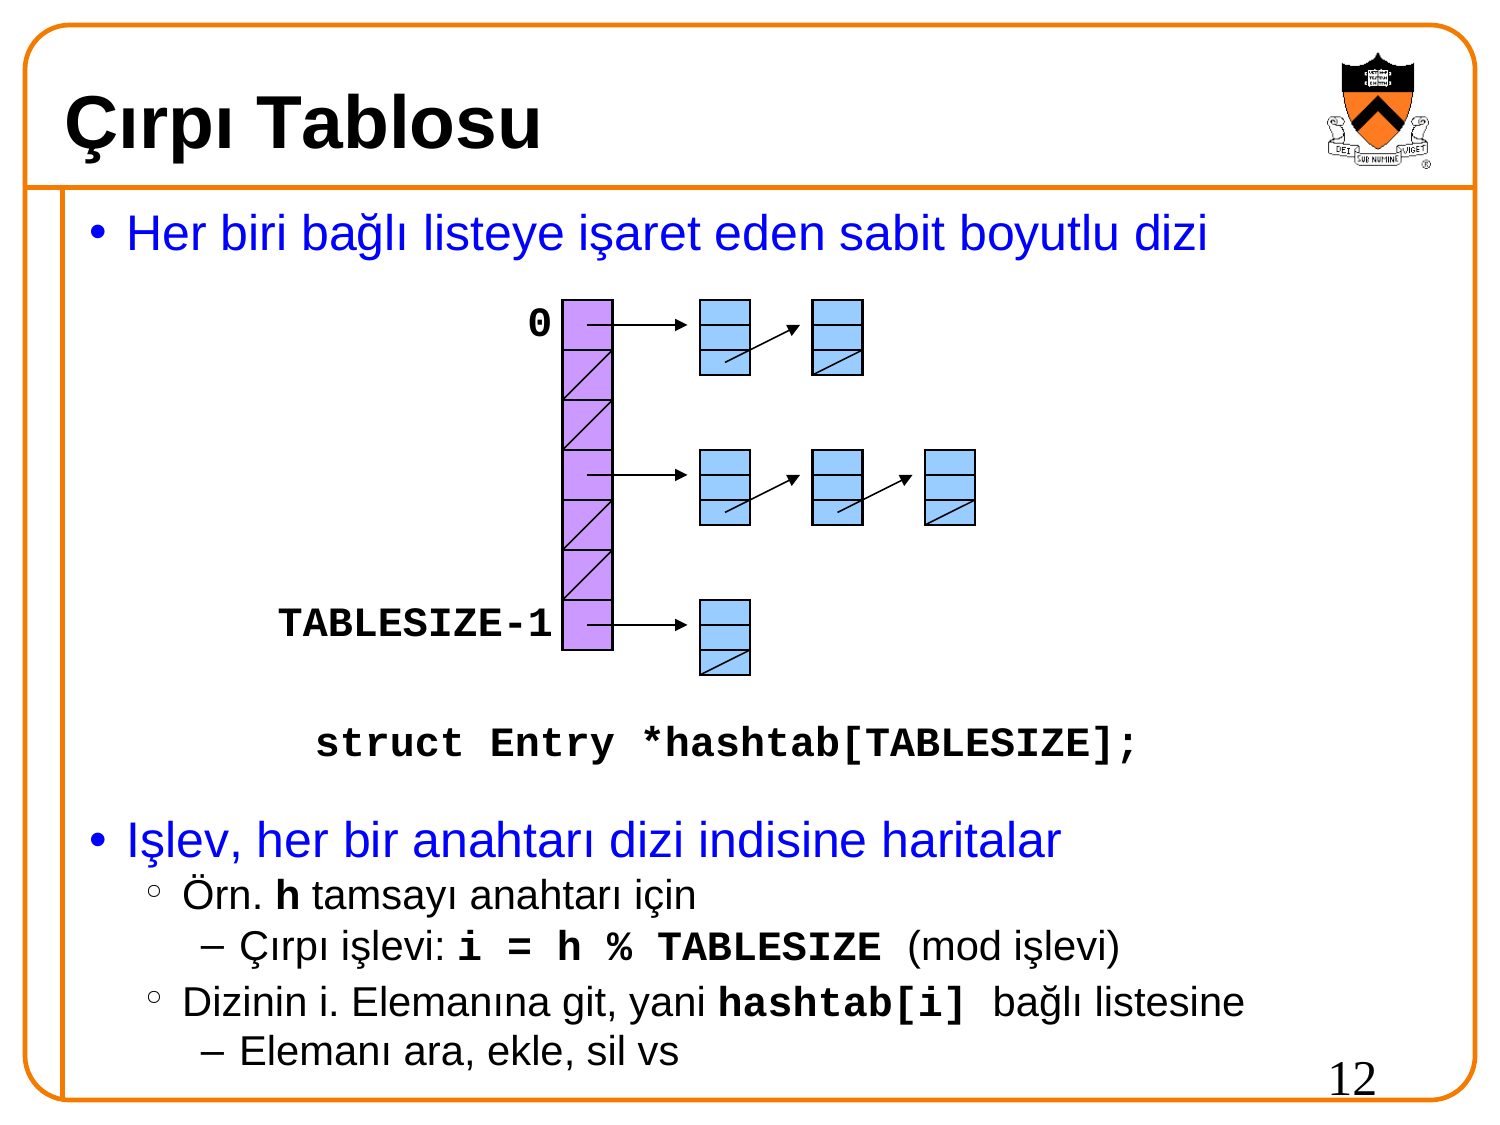

# Çırpı Tablosu
Her biri bağlı listeye işaret eden sabit boyutlu dizi
Işlev, her bir anahtarı dizi indisine haritalar
Örn. h tamsayı anahtarı için
Çırpı işlevi: i = h % TABLESIZE (mod işlevi)
Dizinin i. Elemanına git, yani hashtab[i] bağlı listesine
Elemanı ara, ekle, sil vs
0
TABLESIZE-1
struct Entry *hashtab[TABLESIZE];
12